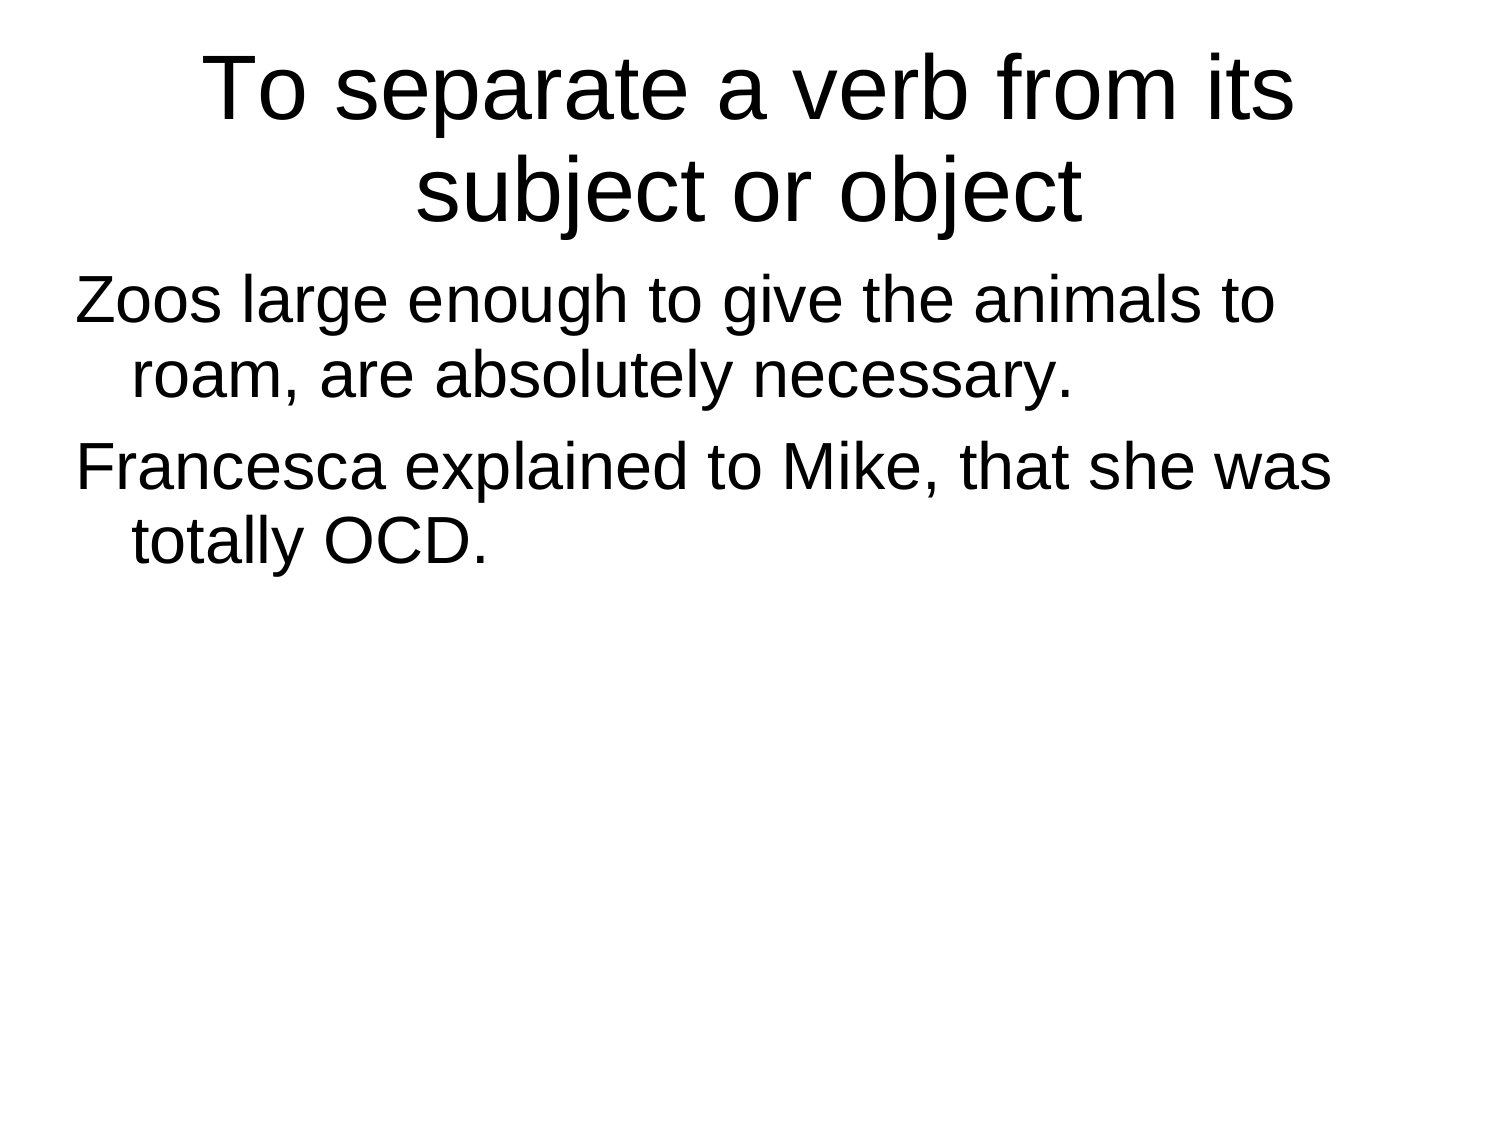

# To separate a verb from its subject or object
Zoos large enough to give the animals to roam, are absolutely necessary.
Francesca explained to Mike, that she was totally OCD.